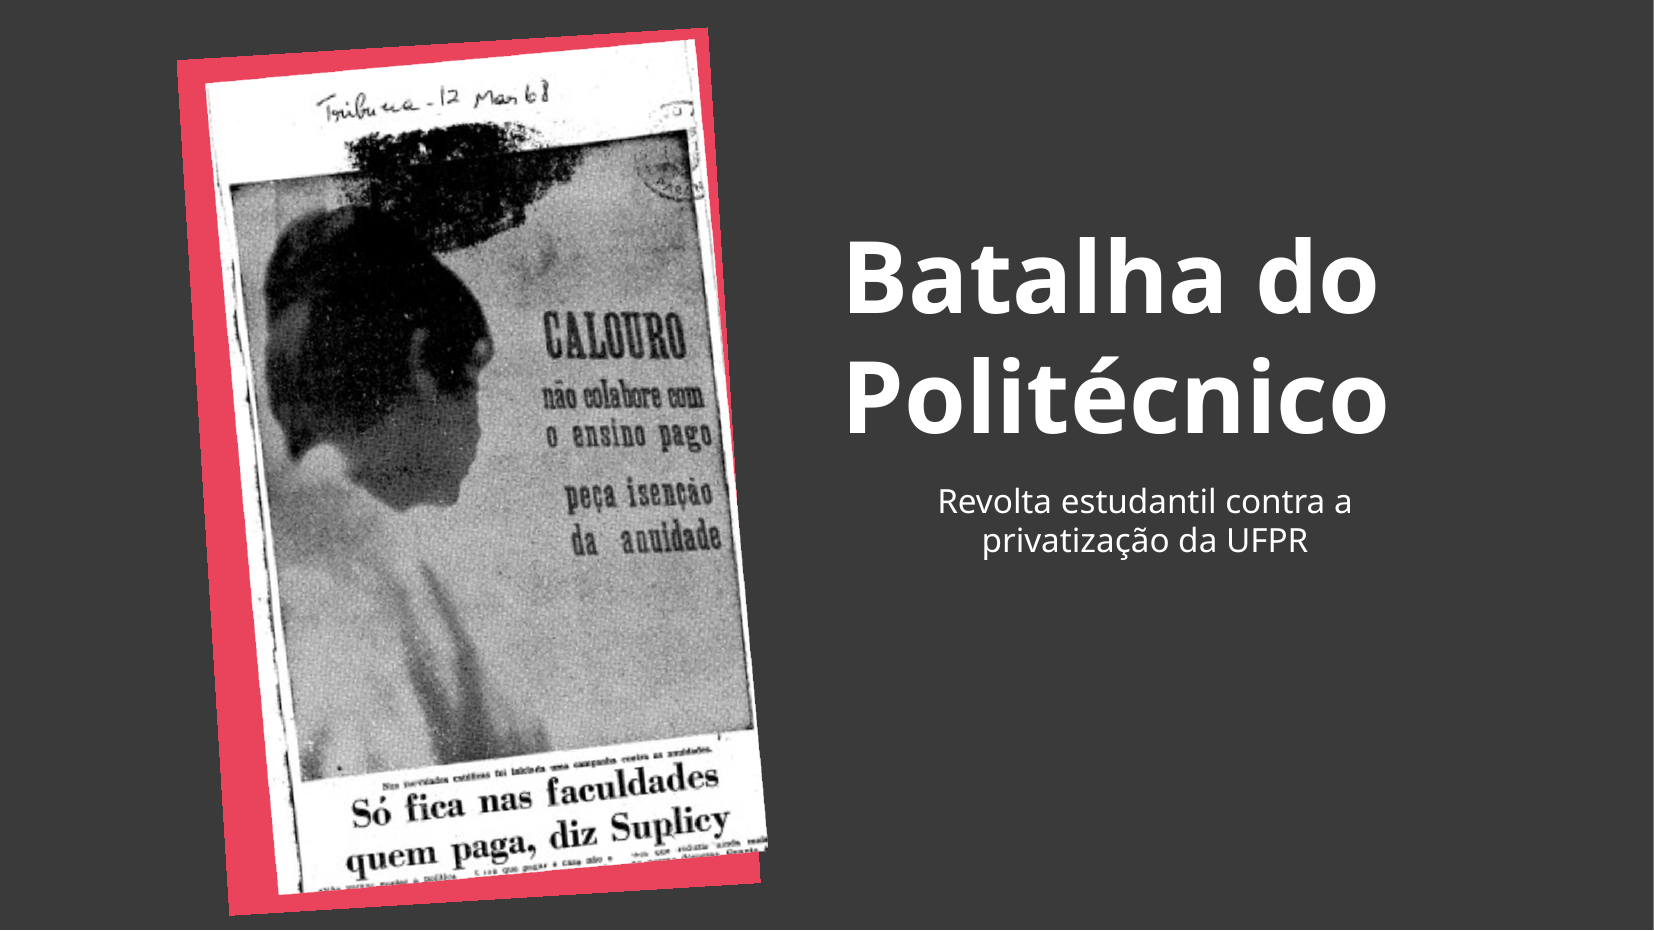

Batalha do Politécnico
Revolta estudantil contra a privatização da UFPR